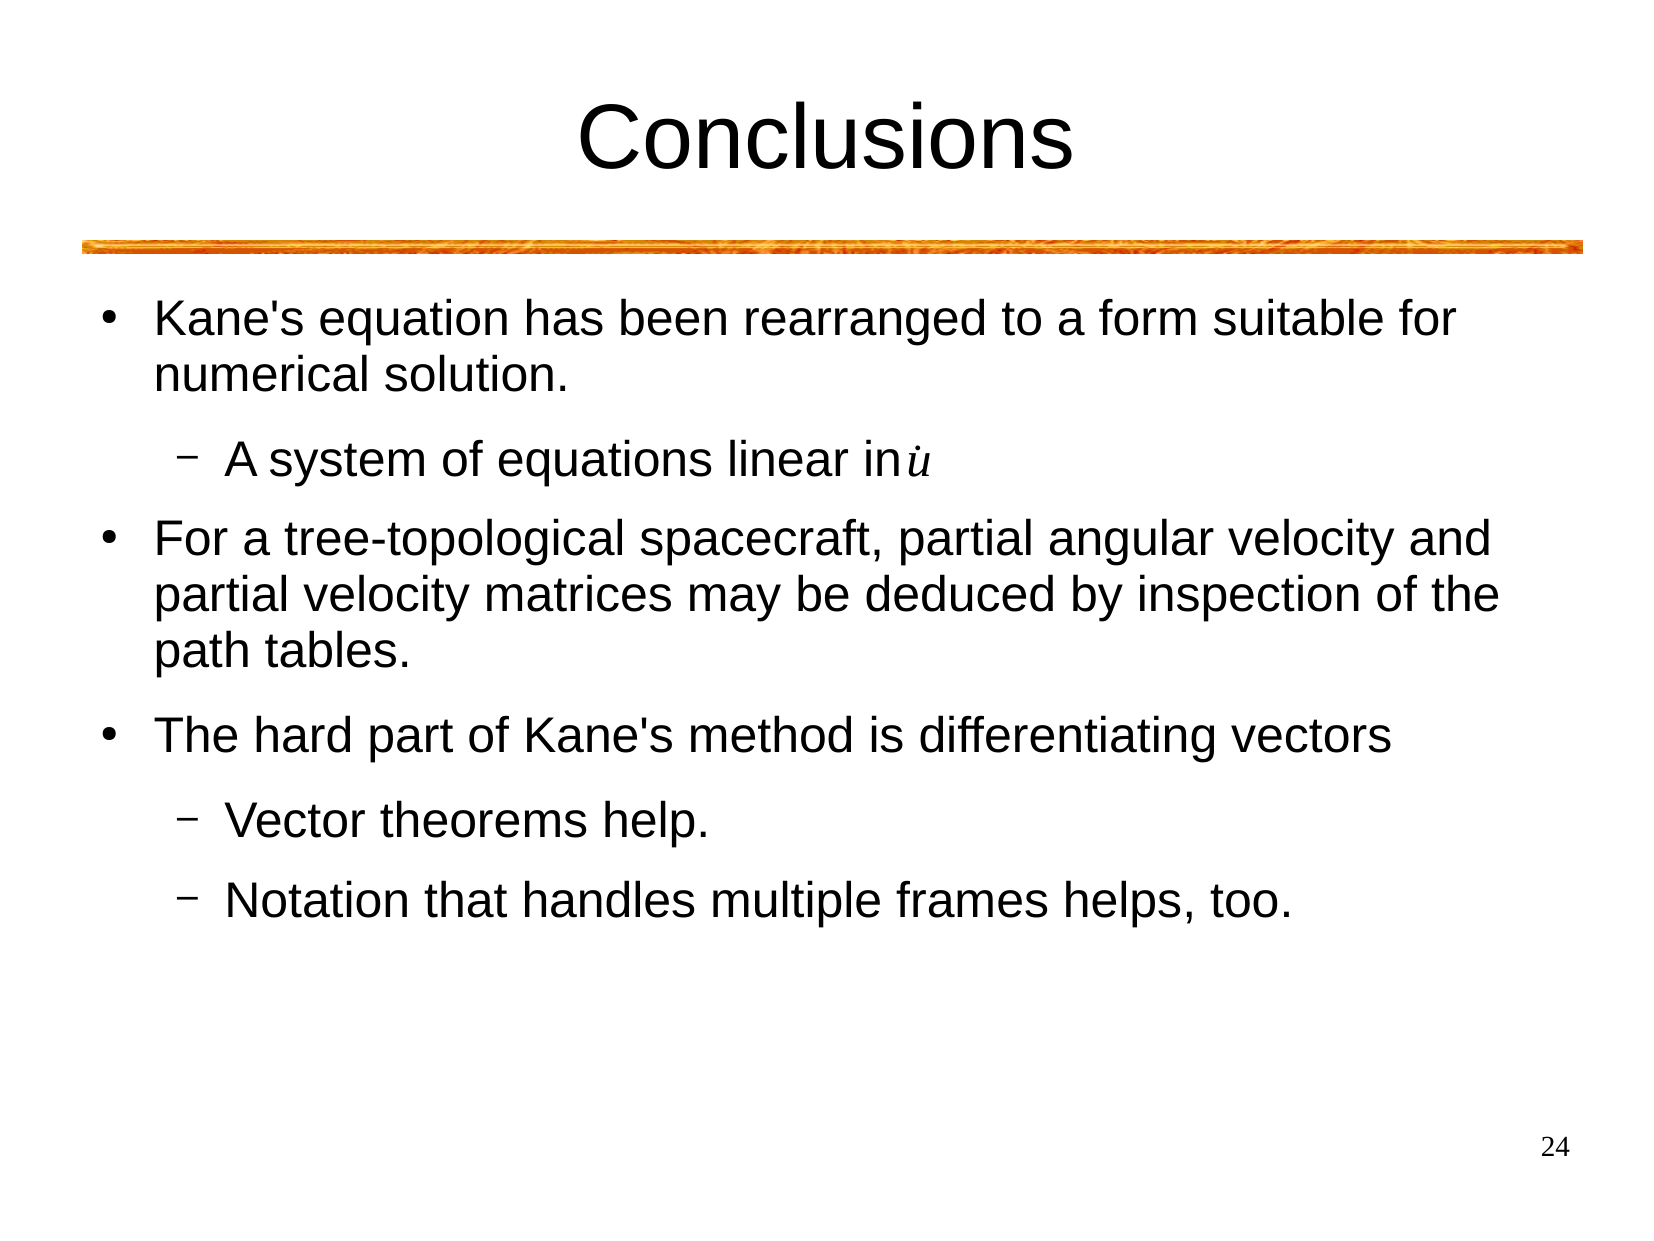

# Conclusions
Kane's equation has been rearranged to a form suitable for numerical solution.
A system of equations linear in
For a tree-topological spacecraft, partial angular velocity and partial velocity matrices may be deduced by inspection of the path tables.
The hard part of Kane's method is differentiating vectors
Vector theorems help.
Notation that handles multiple frames helps, too.
24